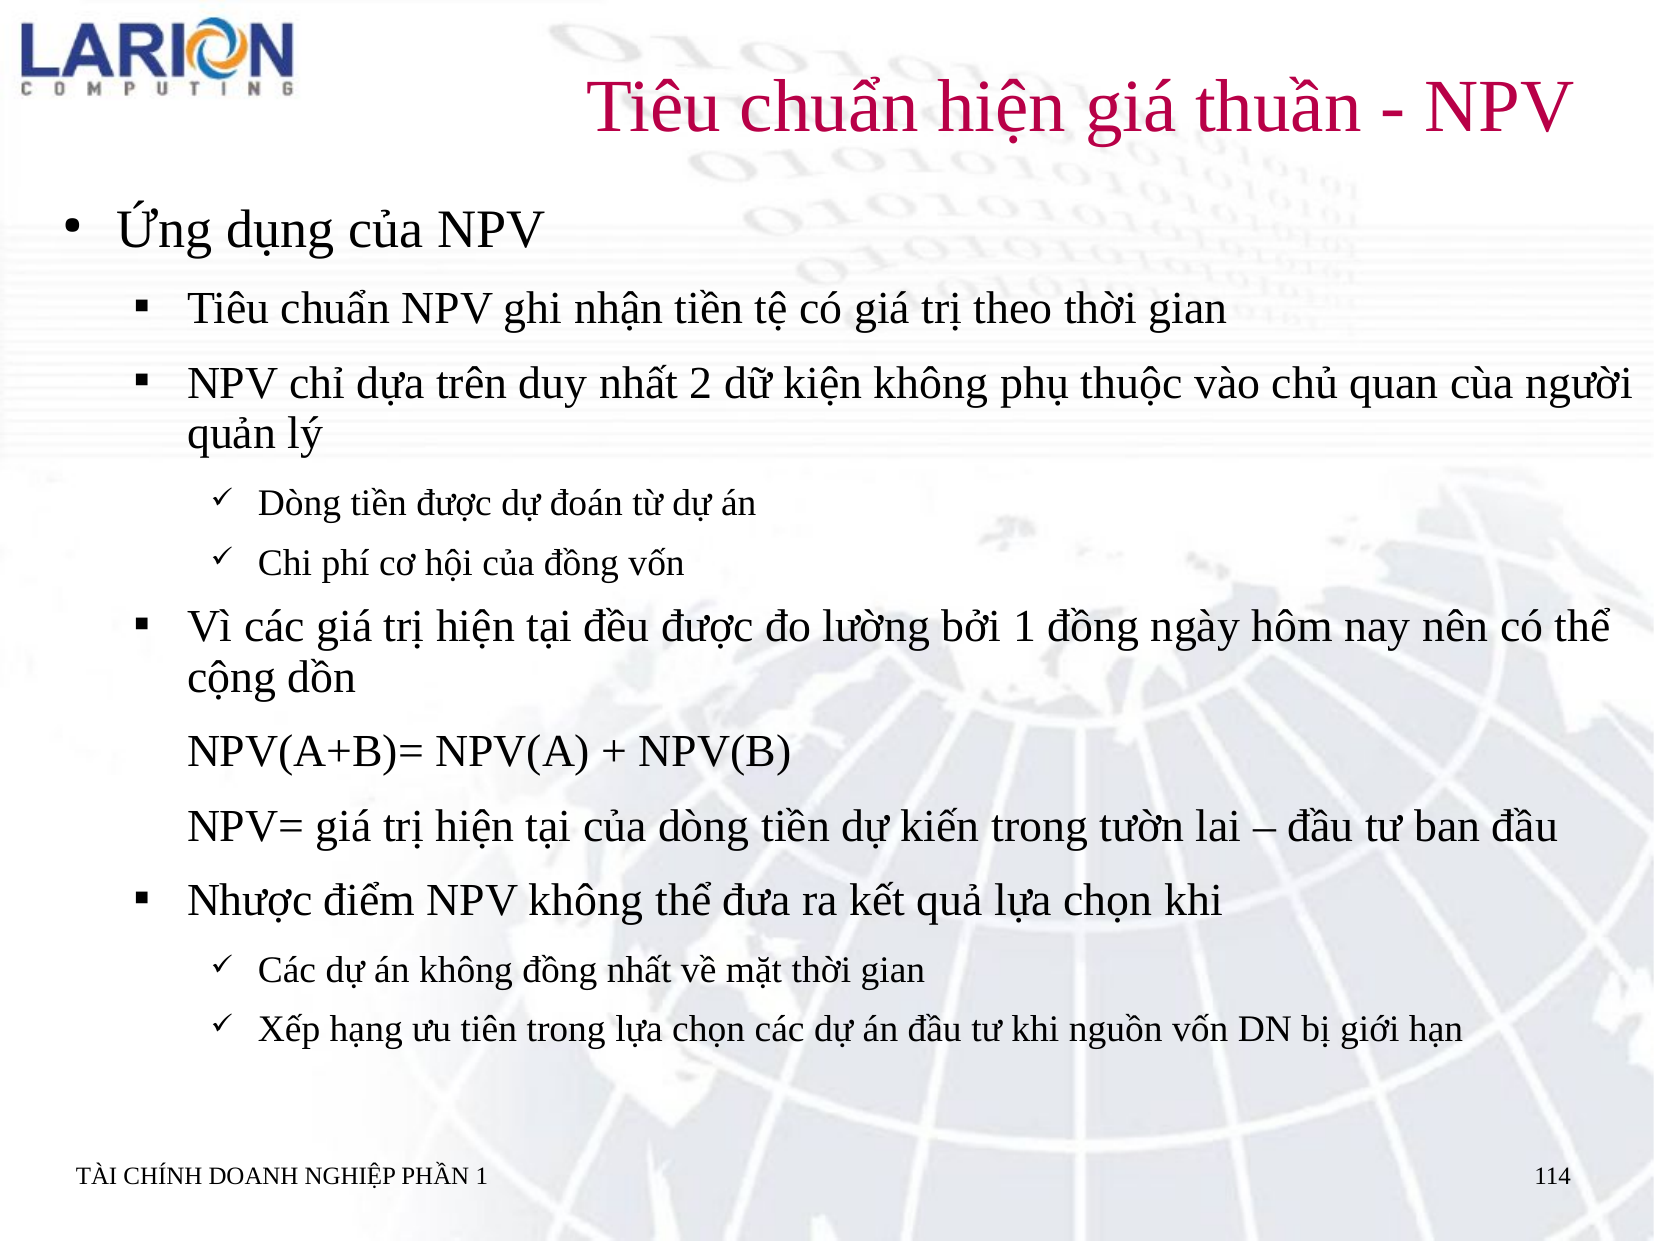

# Tiêu chuẩn hiện giá thuần - NPV
Ứng dụng của NPV
Tiêu chuẩn NPV ghi nhận tiền tệ có giá trị theo thời gian
NPV chỉ dựa trên duy nhất 2 dữ kiện không phụ thuộc vào chủ quan cùa người quản lý
Dòng tiền được dự đoán từ dự án
Chi phí cơ hội của đồng vốn
Vì các giá trị hiện tại đều được đo lường bởi 1 đồng ngày hôm nay nên có thể cộng dồn
NPV(A+B)= NPV(A) + NPV(B)
NPV= giá trị hiện tại của dòng tiền dự kiến trong tườn lai – đầu tư ban đầu
Nhược điểm NPV không thể đưa ra kết quả lựa chọn khi
Các dự án không đồng nhất về mặt thời gian
Xếp hạng ưu tiên trong lựa chọn các dự án đầu tư khi nguồn vốn DN bị giới hạn
TÀI CHÍNH DOANH NGHIỆP PHẦN 1
114